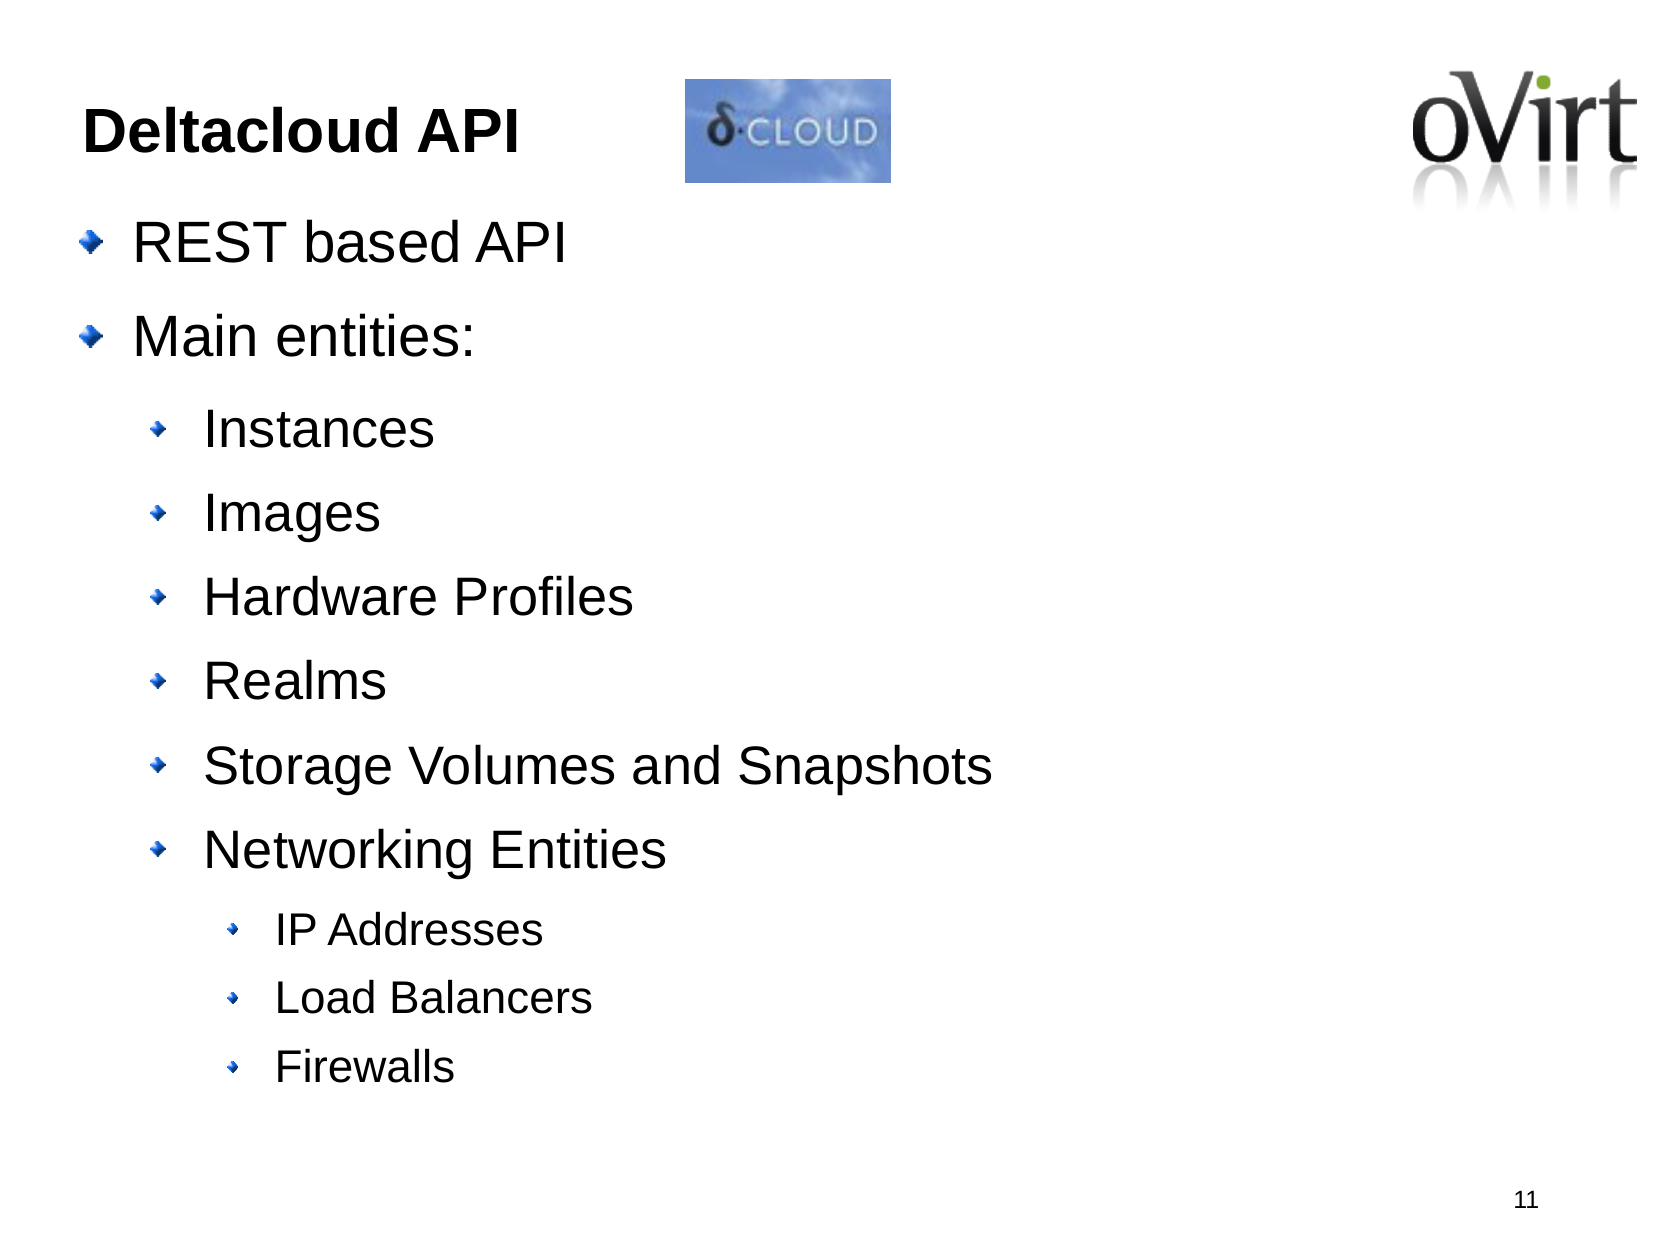

# Deltacloud API
REST based API
Main entities:
Instances
Images
Hardware Profiles
Realms
Storage Volumes and Snapshots
Networking Entities
IP Addresses
Load Balancers
Firewalls